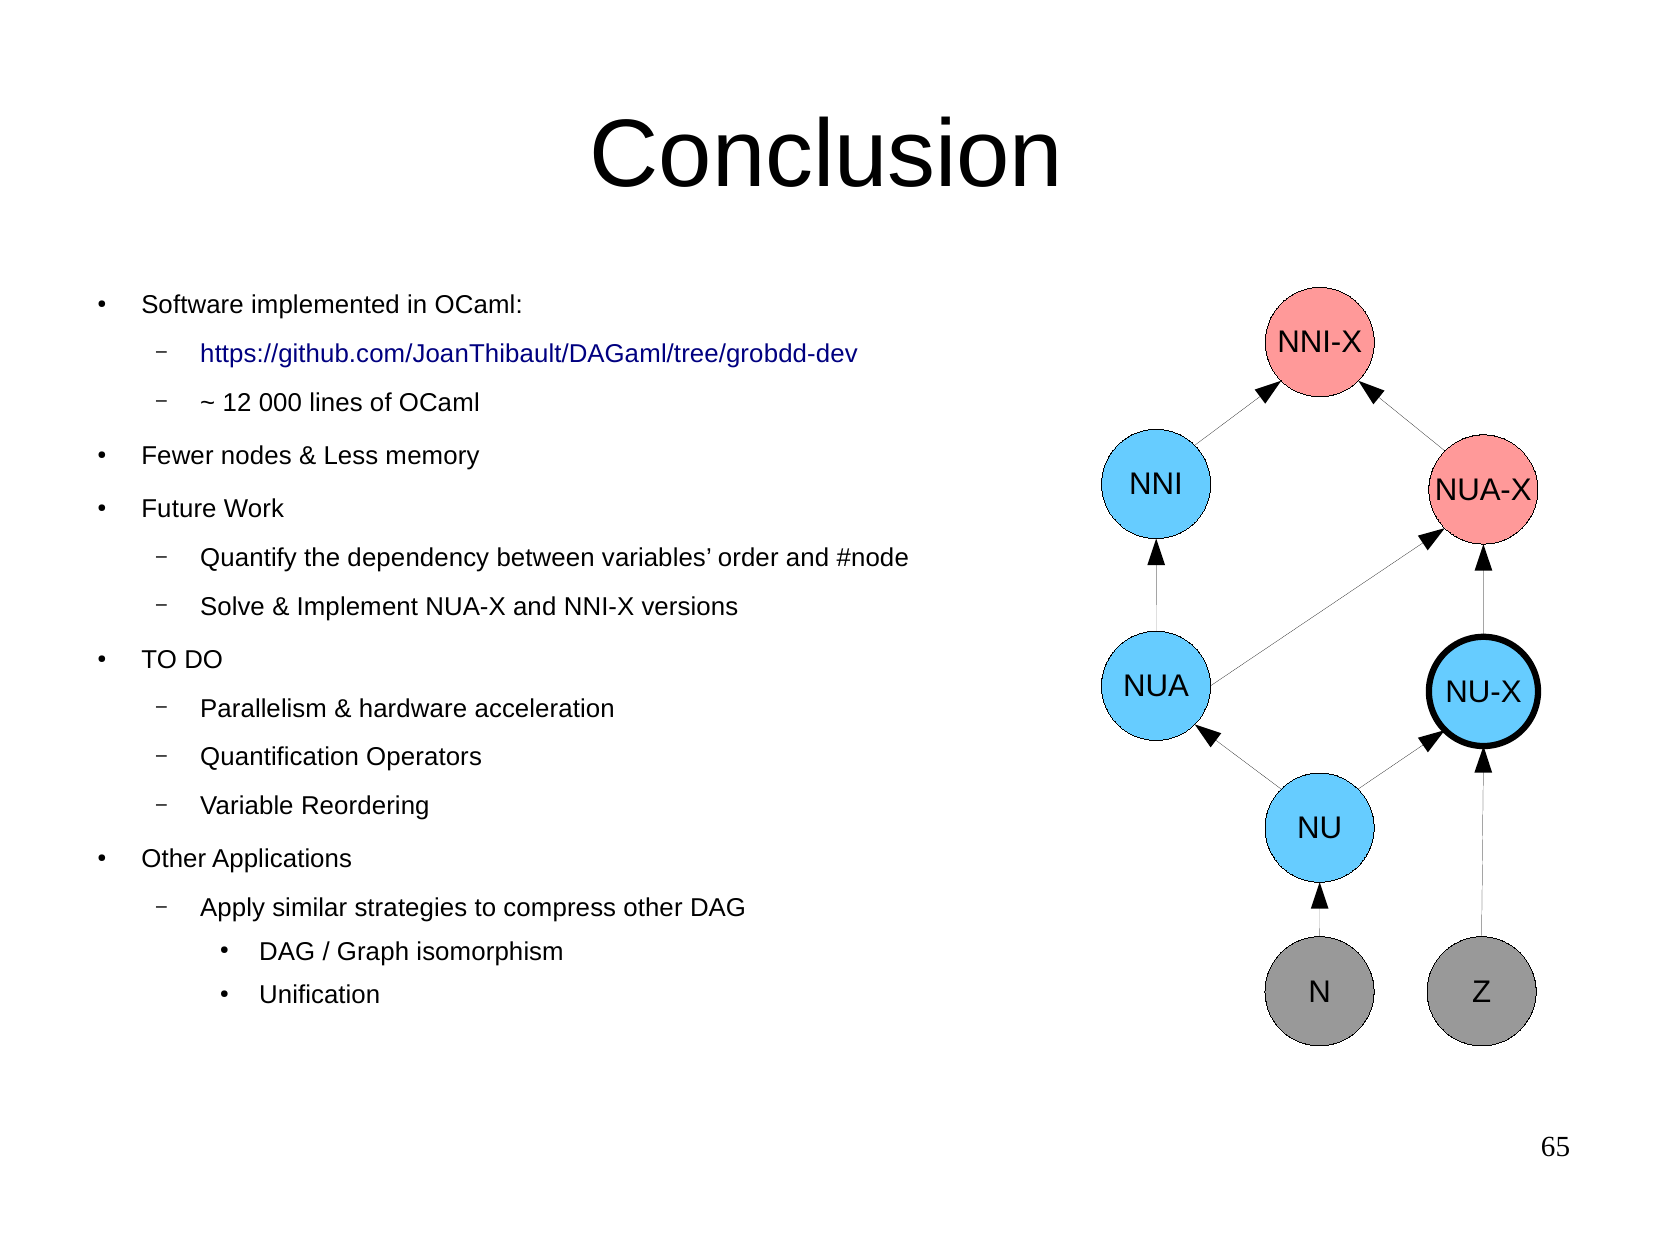

# Conclusion
NNI-X
Software implemented in OCaml:
https://github.com/JoanThibault/DAGaml/tree/grobdd-dev
~ 12 000 lines of OCaml
Fewer nodes & Less memory
Future Work
Quantify the dependency between variables’ order and #node
Solve & Implement NUA-X and NNI-X versions
TO DO
Parallelism & hardware acceleration
Quantification Operators
Variable Reordering
Other Applications
Apply similar strategies to compress other DAG
DAG / Graph isomorphism
Unification
NNI
NUA-X
NUA
NU-X
NU
N
Z
65